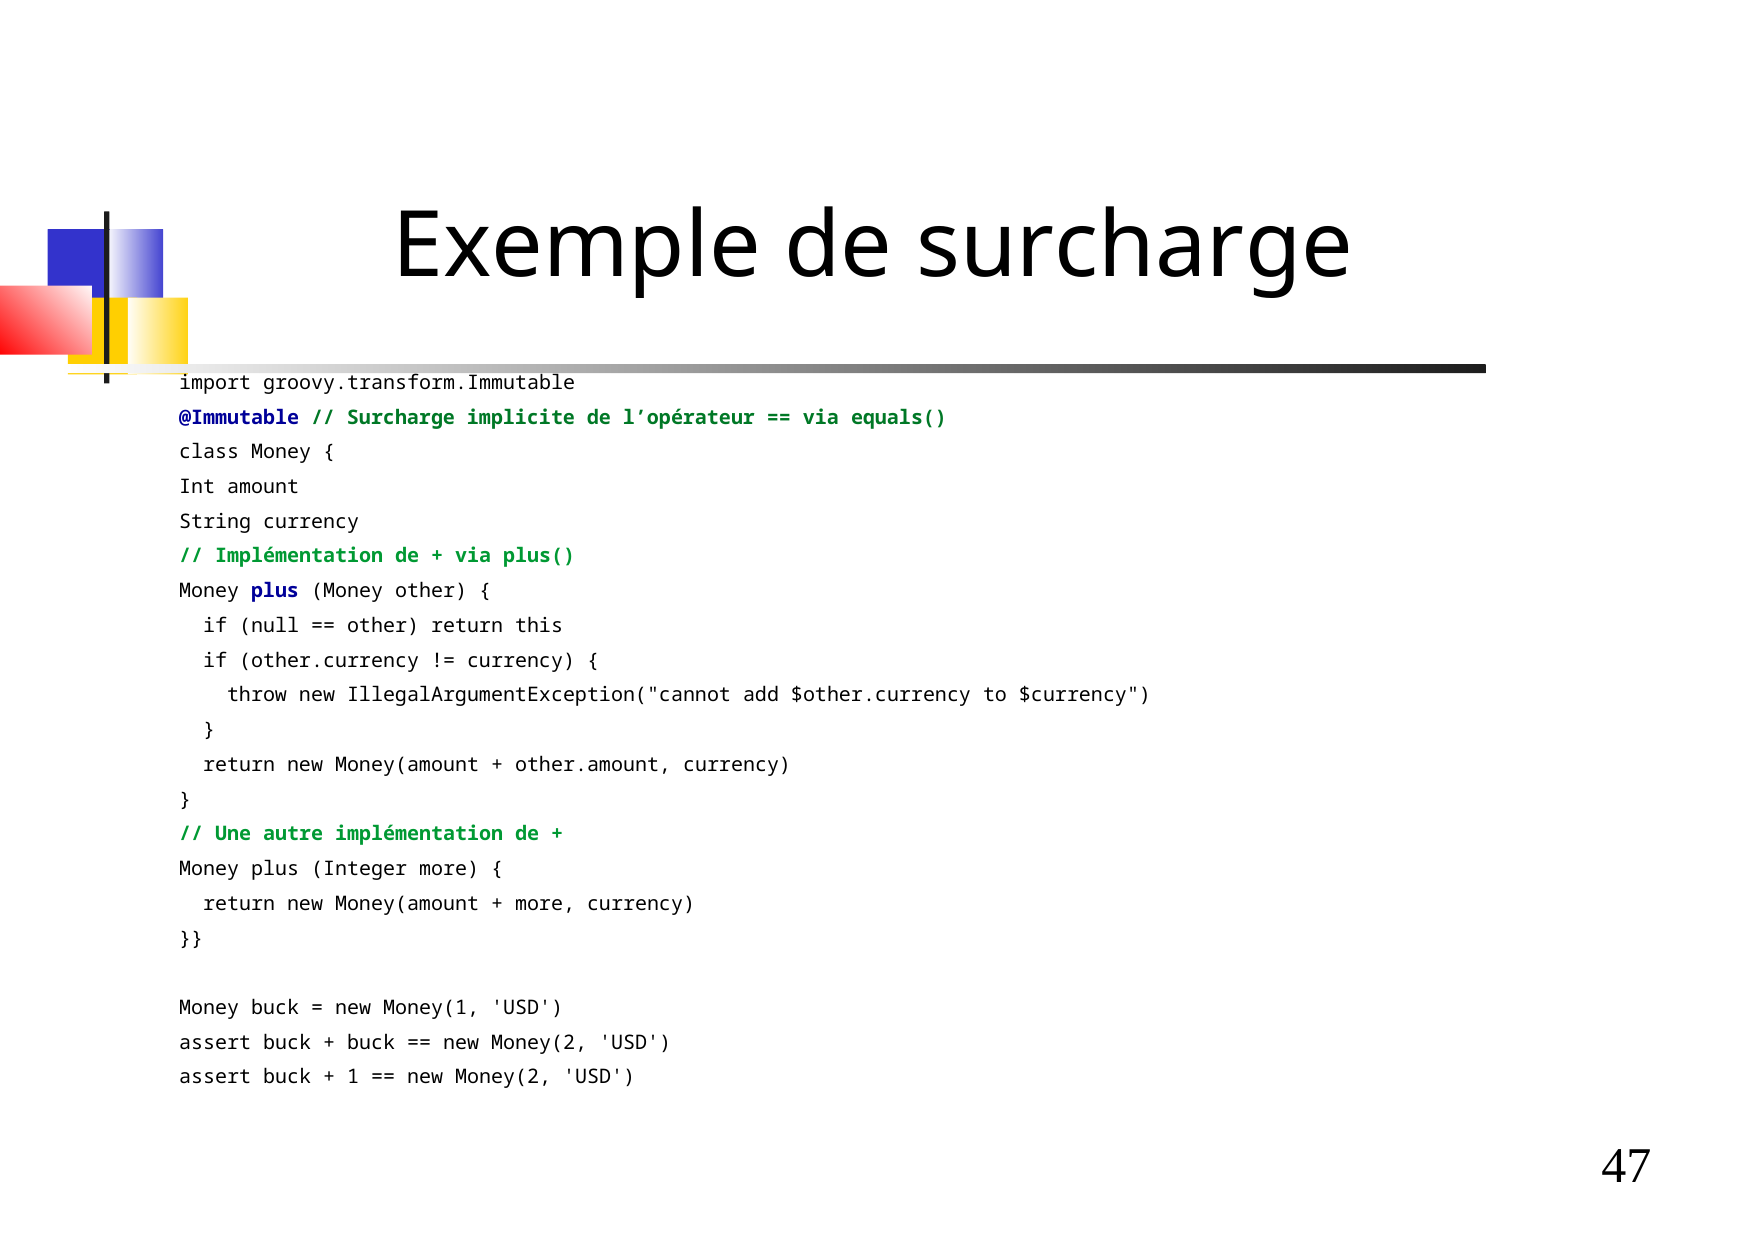

# Exemple de surcharge
import groovy.transform.Immutable
@Immutable // Surcharge implicite de l’opérateur == via equals()
class Money {
Int amount
String currency
// Implémentation de + via plus()
Money plus (Money other) {
 if (null == other) return this
 if (other.currency != currency) {
 throw new IllegalArgumentException("cannot add $other.currency to $currency")
 }
 return new Money(amount + other.amount, currency)
}
// Une autre implémentation de +
Money plus (Integer more) {
 return new Money(amount + more, currency)
}}
Money buck = new Money(1, 'USD')
assert buck + buck == new Money(2, 'USD')
assert buck + 1 == new Money(2, 'USD')